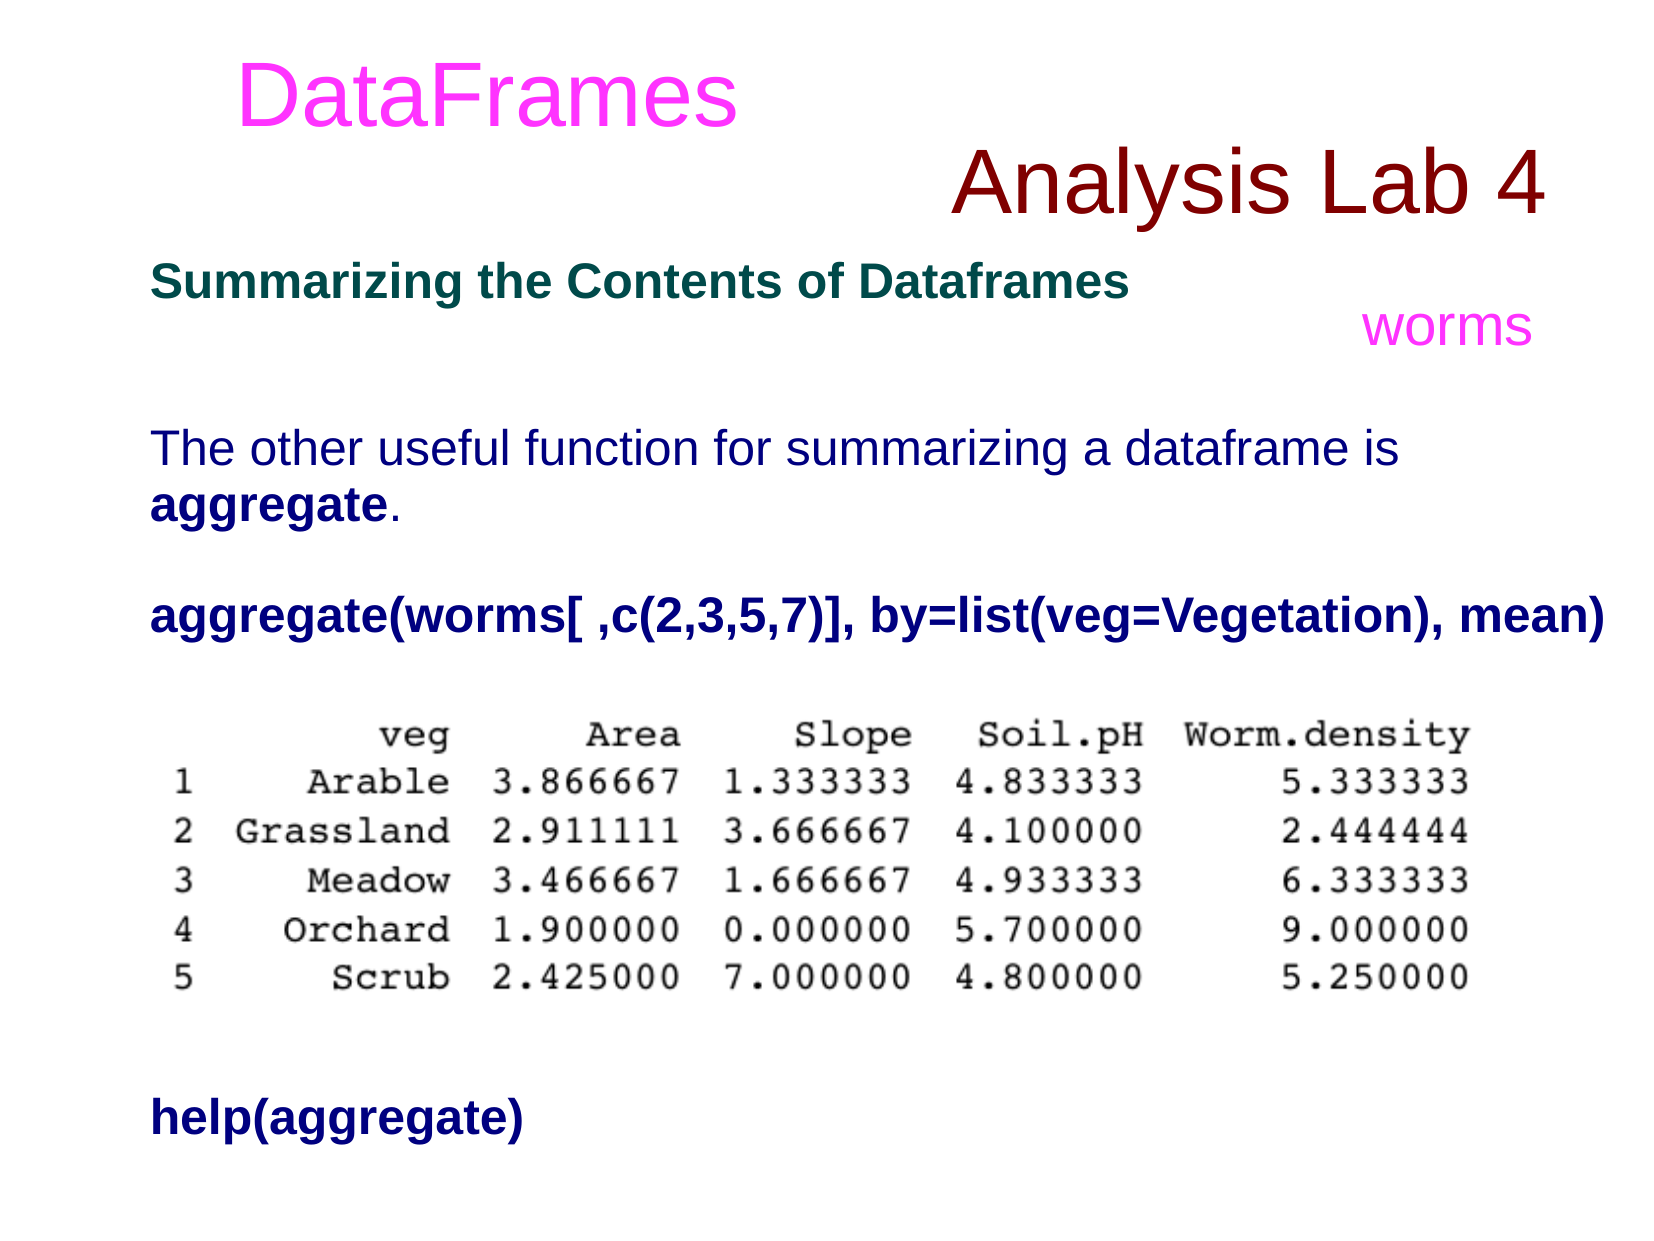

DataFrames
# Analysis Lab 4
Summarizing the Contents of Dataframes
The other useful function for summarizing a dataframe is aggregate.
aggregate(worms[ ,c(2,3,5,7)], by=list(veg=Vegetation), mean)
help(aggregate)
worms